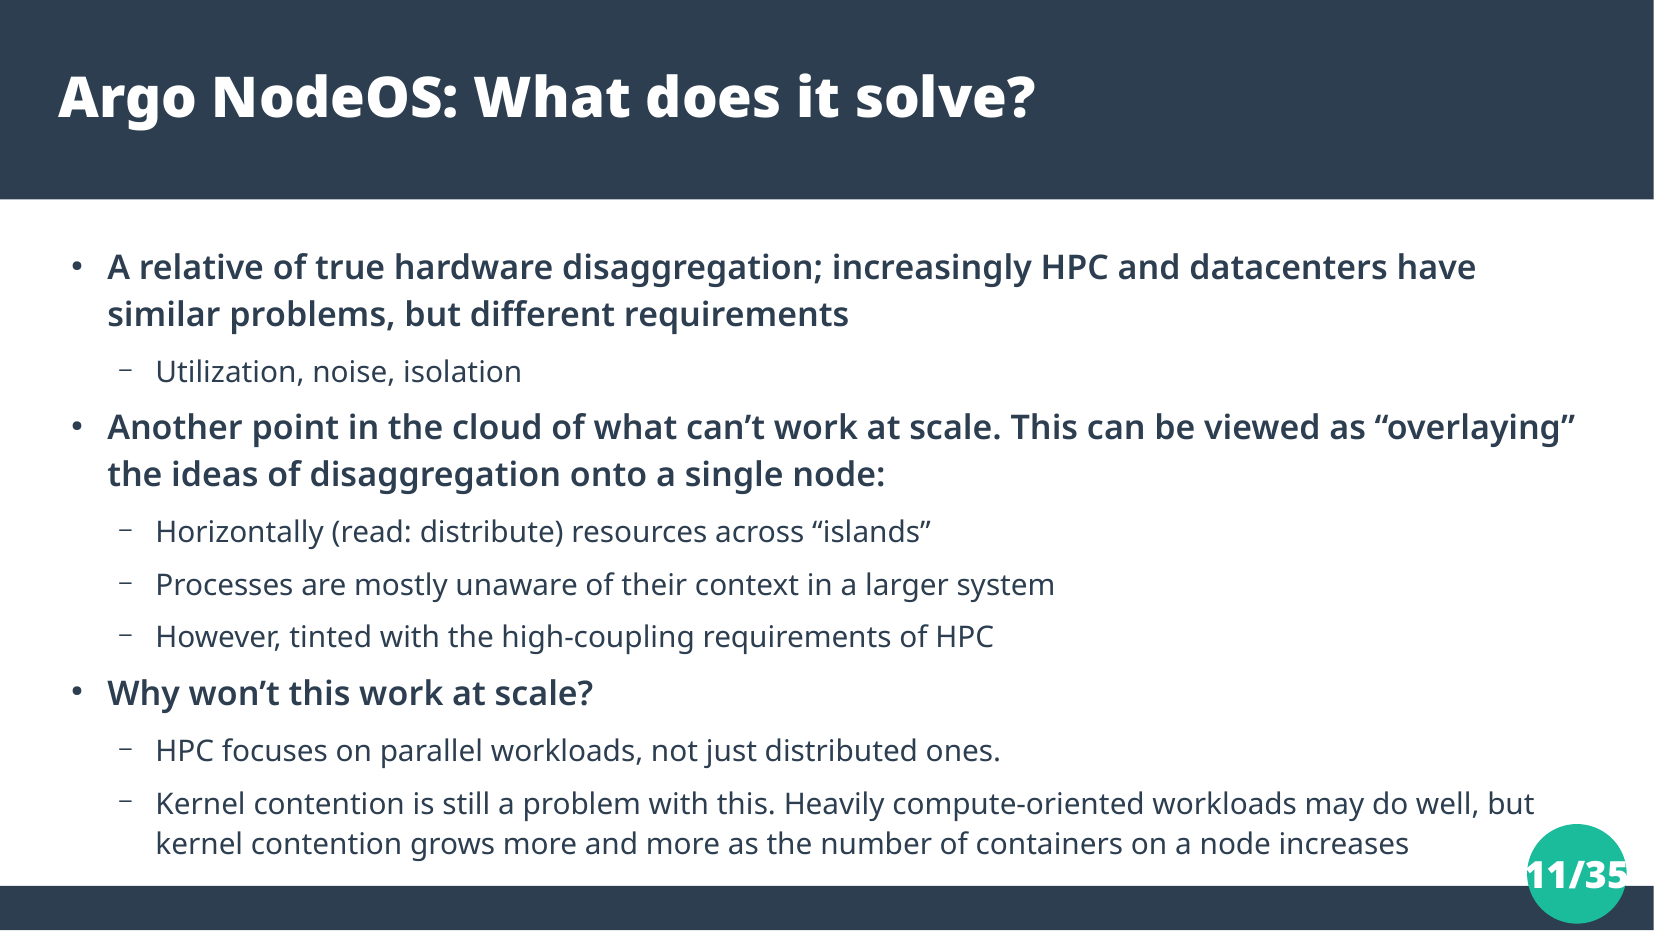

# Argo NodeOS: What does it solve?
A relative of true hardware disaggregation; increasingly HPC and datacenters have similar problems, but different requirements
Utilization, noise, isolation
Another point in the cloud of what can’t work at scale. This can be viewed as “overlaying” the ideas of disaggregation onto a single node:
Horizontally (read: distribute) resources across “islands”
Processes are mostly unaware of their context in a larger system
However, tinted with the high-coupling requirements of HPC
Why won’t this work at scale?
HPC focuses on parallel workloads, not just distributed ones.
Kernel contention is still a problem with this. Heavily compute-oriented workloads may do well, but kernel contention grows more and more as the number of containers on a node increases